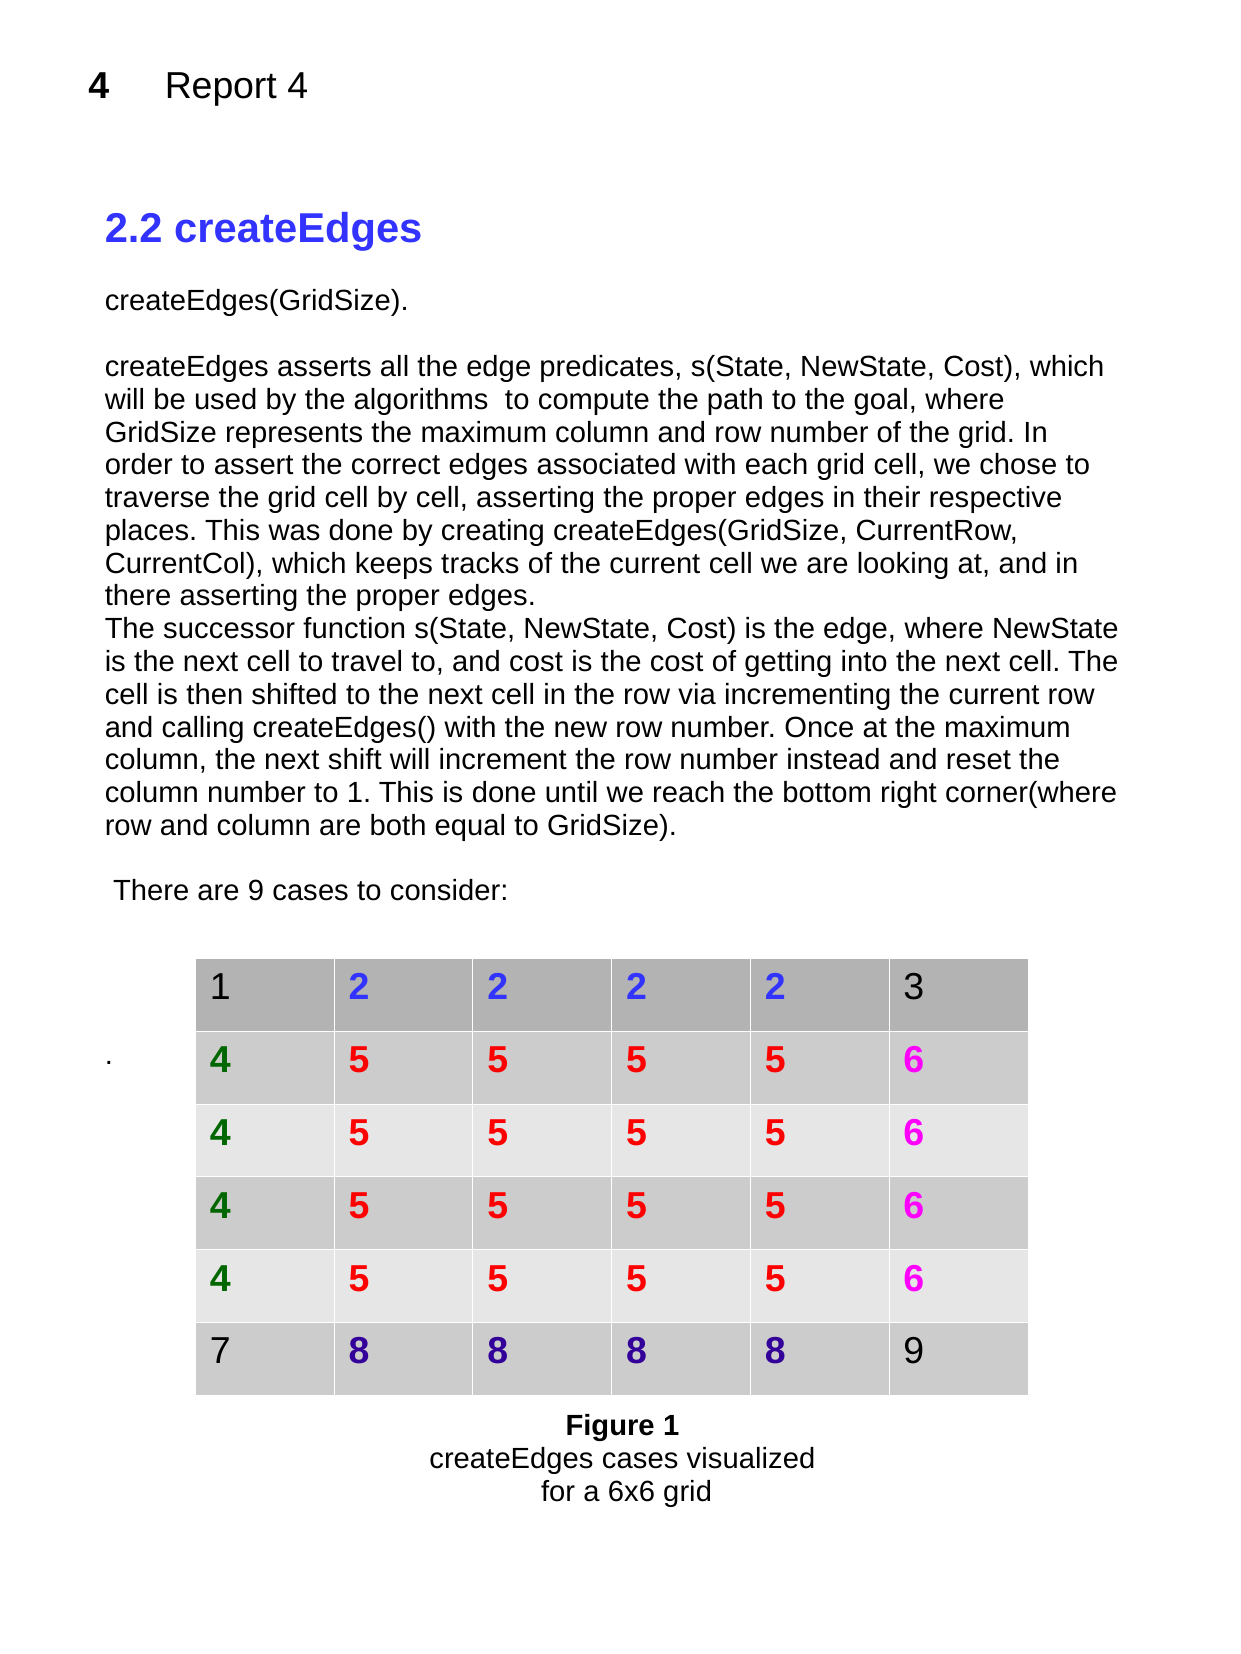

4	Report 4
2.2 createEdges
createEdges(GridSize).
createEdges asserts all the edge predicates, s(State, NewState, Cost), which will be used by the algorithms to compute the path to the goal, where GridSize represents the maximum column and row number of the grid. In order to assert the correct edges associated with each grid cell, we chose to traverse the grid cell by cell, asserting the proper edges in their respective places. This was done by creating createEdges(GridSize, CurrentRow, CurrentCol), which keeps tracks of the current cell we are looking at, and in there asserting the proper edges.
The successor function s(State, NewState, Cost) is the edge, where NewState is the next cell to travel to, and cost is the cost of getting into the next cell. The cell is then shifted to the next cell in the row via incrementing the current row and calling createEdges() with the new row number. Once at the maximum column, the next shift will increment the row number instead and reset the column number to 1. This is done until we reach the bottom right corner(where row and column are both equal to GridSize).
 There are 9 cases to consider:
.
| 1 | 2 | 2 | 2 | 2 | 3 |
| --- | --- | --- | --- | --- | --- |
| 4 | 5 | 5 | 5 | 5 | 6 |
| 4 | 5 | 5 | 5 | 5 | 6 |
| 4 | 5 | 5 | 5 | 5 | 6 |
| 4 | 5 | 5 | 5 | 5 | 6 |
| 7 | 8 | 8 | 8 | 8 | 9 |
Figure 1
createEdges cases visualized
 for a 6x6 grid